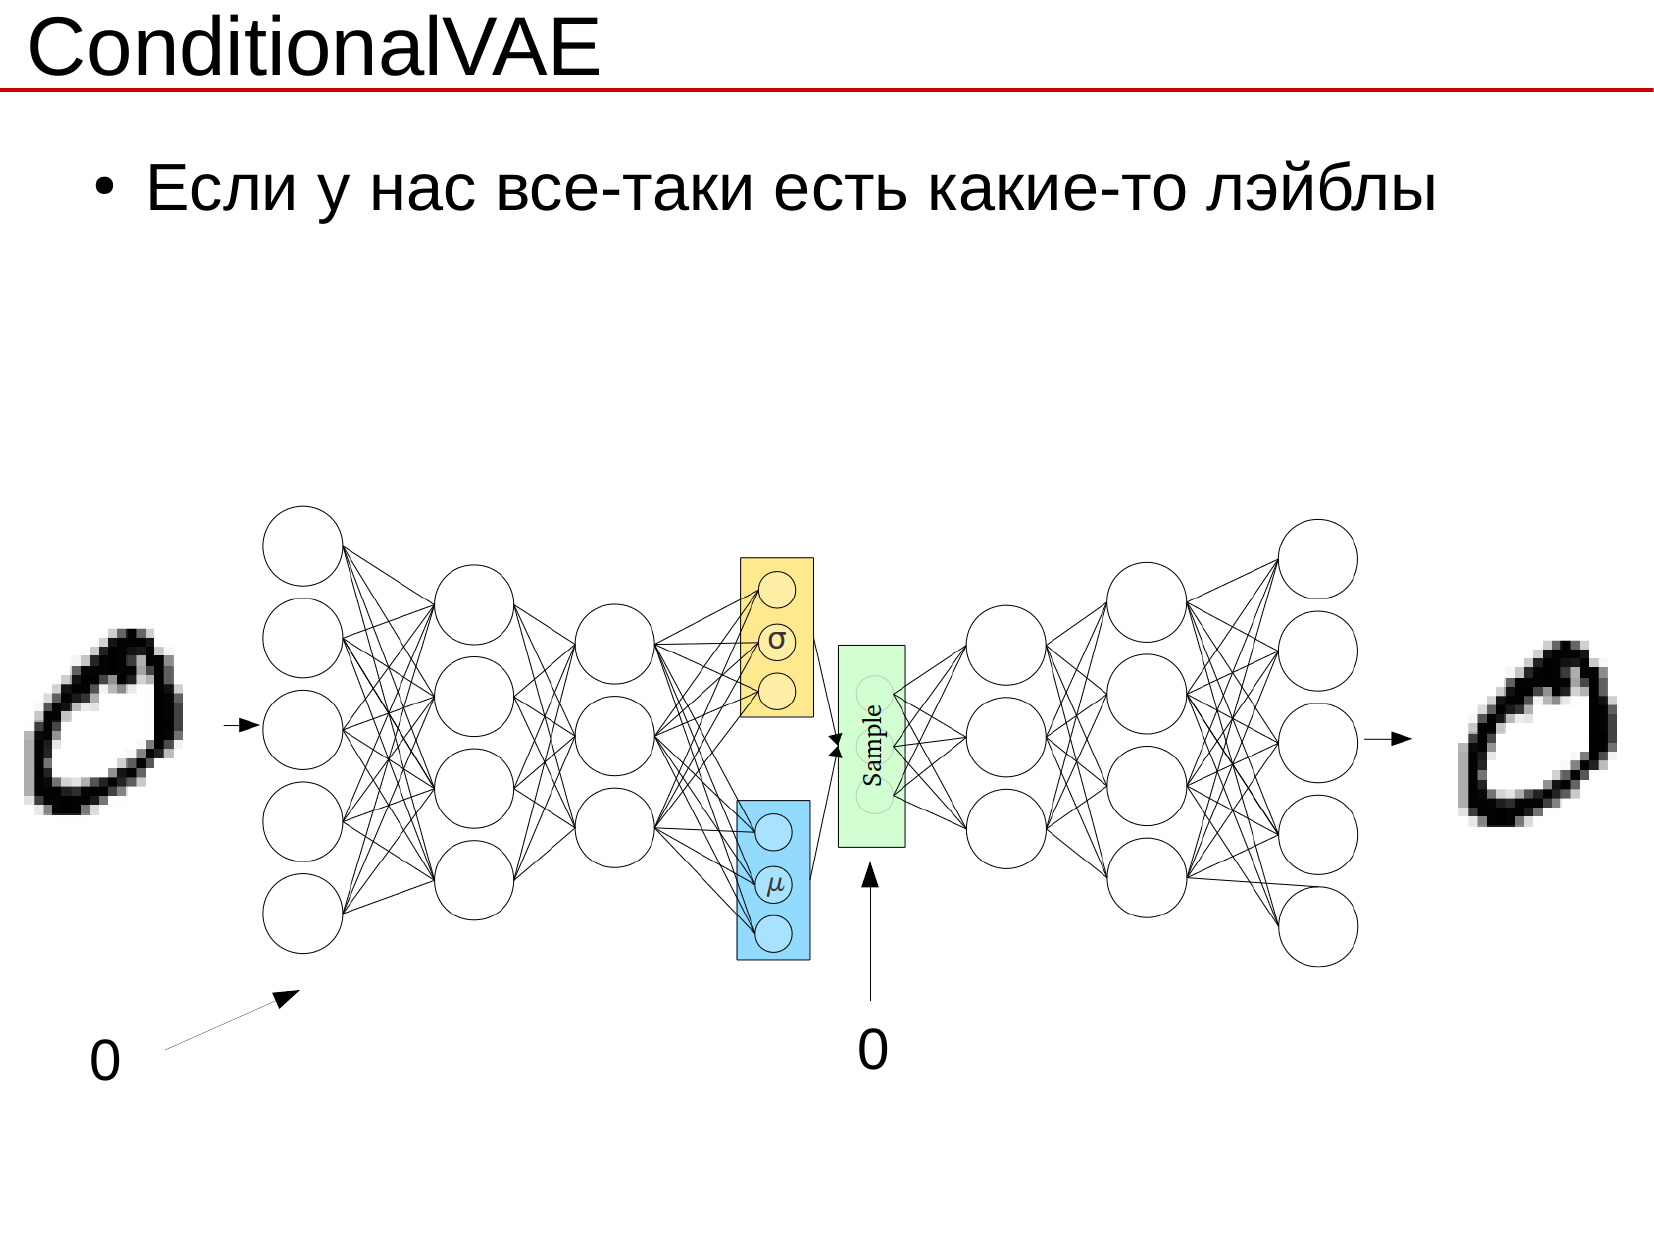

# ConditionalVAE
Если у нас все-таки есть какие-то лэйблы
0
0